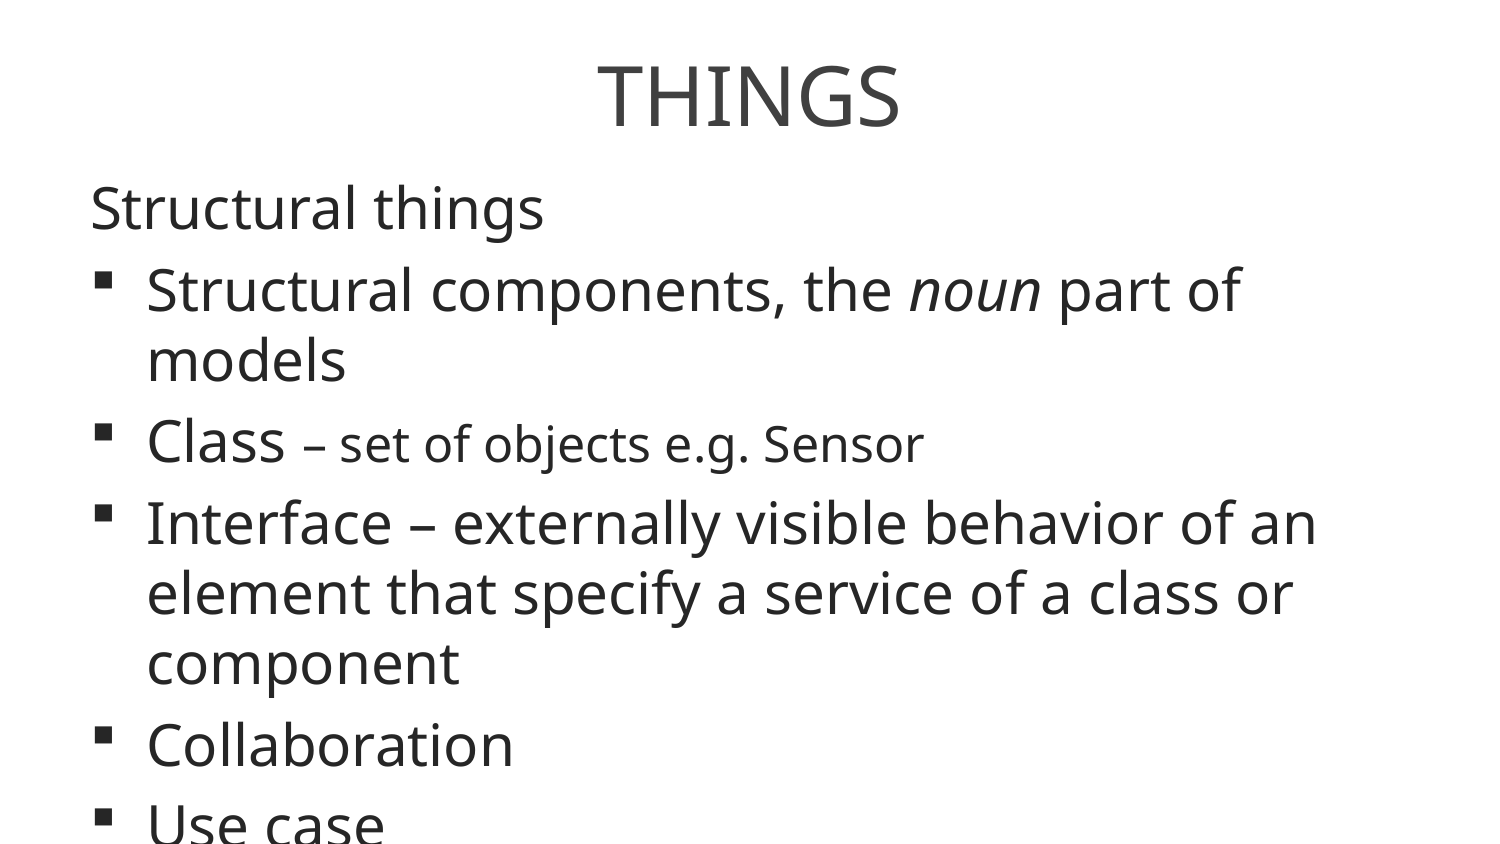

# THINGS
Structural things
Structural components, the noun part of models
Class – set of objects e.g. Sensor
Interface – externally visible behavior of an element that specify a service of a class or component
Collaboration
Use case
Active classes, components, and nodes